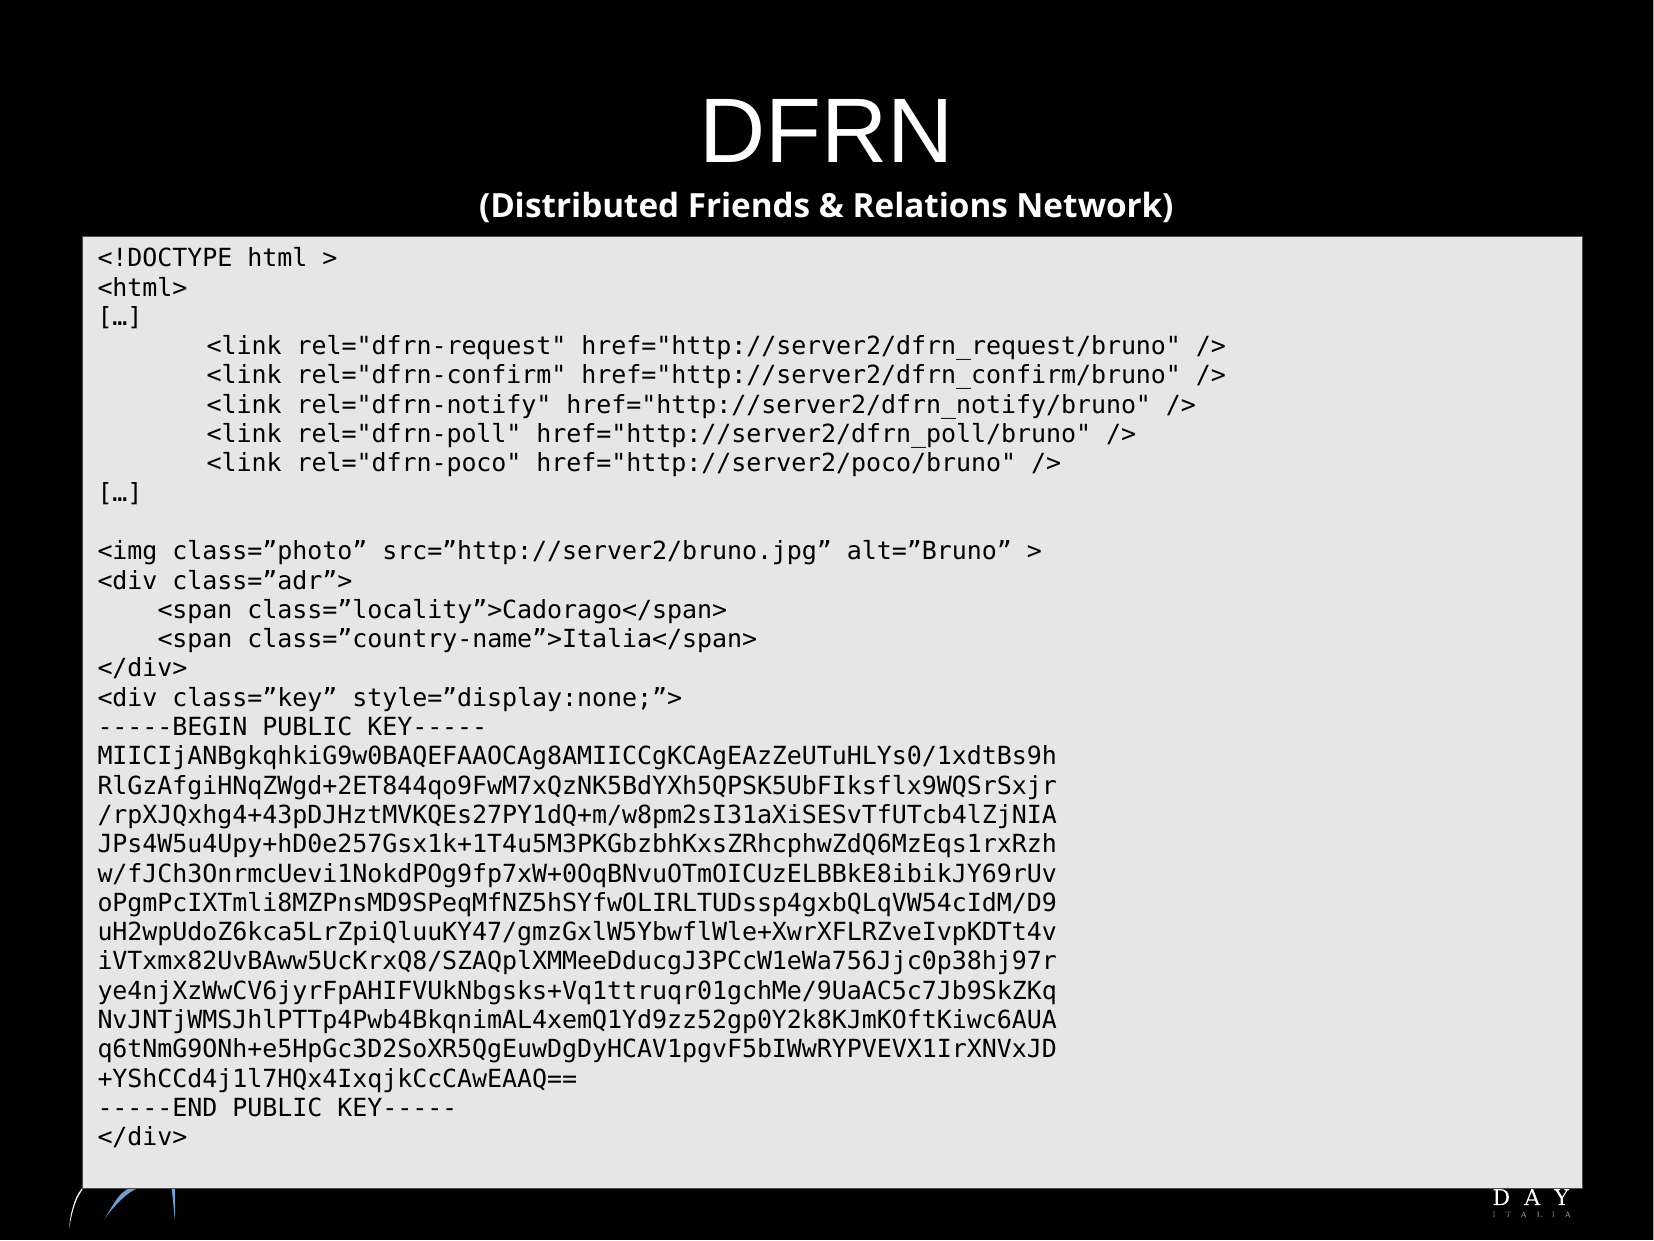

# DFRN (Distributed Friends & Relations Network)
<!DOCTYPE html >
<html>
[…]
	<link rel="dfrn-request" href="http://server2/dfrn_request/bruno" />
	<link rel="dfrn-confirm" href="http://server2/dfrn_confirm/bruno" />
	<link rel="dfrn-notify" href="http://server2/dfrn_notify/bruno" />
	<link rel="dfrn-poll" href="http://server2/dfrn_poll/bruno" />
	<link rel="dfrn-poco" href="http://server2/poco/bruno" />
[…]
<img class=”photo” src=”http://server2/bruno.jpg” alt=”Bruno” >
<div class=”adr”>
 <span class=”locality”>Cadorago</span>
 <span class=”country-name”>Italia</span>
</div>
<div class=”key” style=”display:none;”>
-----BEGIN PUBLIC KEY-----
MIICIjANBgkqhkiG9w0BAQEFAAOCAg8AMIICCgKCAgEAzZeUTuHLYs0/1xdtBs9h
RlGzAfgiHNqZWgd+2ET844qo9FwM7xQzNK5BdYXh5QPSK5UbFIksflx9WQSrSxjr
/rpXJQxhg4+43pDJHztMVKQEs27PY1dQ+m/w8pm2sI31aXiSESvTfUTcb4lZjNIA
JPs4W5u4Upy+hD0e257Gsx1k+1T4u5M3PKGbzbhKxsZRhcphwZdQ6MzEqs1rxRzh
w/fJCh3OnrmcUevi1NokdPOg9fp7xW+0OqBNvuOTmOICUzELBBkE8ibikJY69rUv
oPgmPcIXTmli8MZPnsMD9SPeqMfNZ5hSYfwOLIRLTUDssp4gxbQLqVW54cIdM/D9
uH2wpUdoZ6kca5LrZpiQluuKY47/gmzGxlW5YbwflWle+XwrXFLRZveIvpKDTt4v
iVTxmx82UvBAww5UcKrxQ8/SZAQplXMMeeDducgJ3PCcW1eWa756Jjc0p38hj97r
ye4njXzWwCV6jyrFpAHIFVUkNbgsks+Vq1ttruqr01gchMe/9UaAC5c7Jb9SkZKq
NvJNTjWMSJhlPTTp4Pwb4BkqnimAL4xemQ1Yd9zz52gp0Y2k8KJmKOftKiwc6AUA
q6tNmG9ONh+e5HpGc3D2SoXR5QgEuwDgDyHCAV1pgvF5bIWwRYPVEVX1IrXNVxJD
+YShCCd4j1l7HQx4IxqjkCcCAwEAAQ==
-----END PUBLIC KEY-----
</div>
https://macgirvin.com/spec/dfrn2.pdf